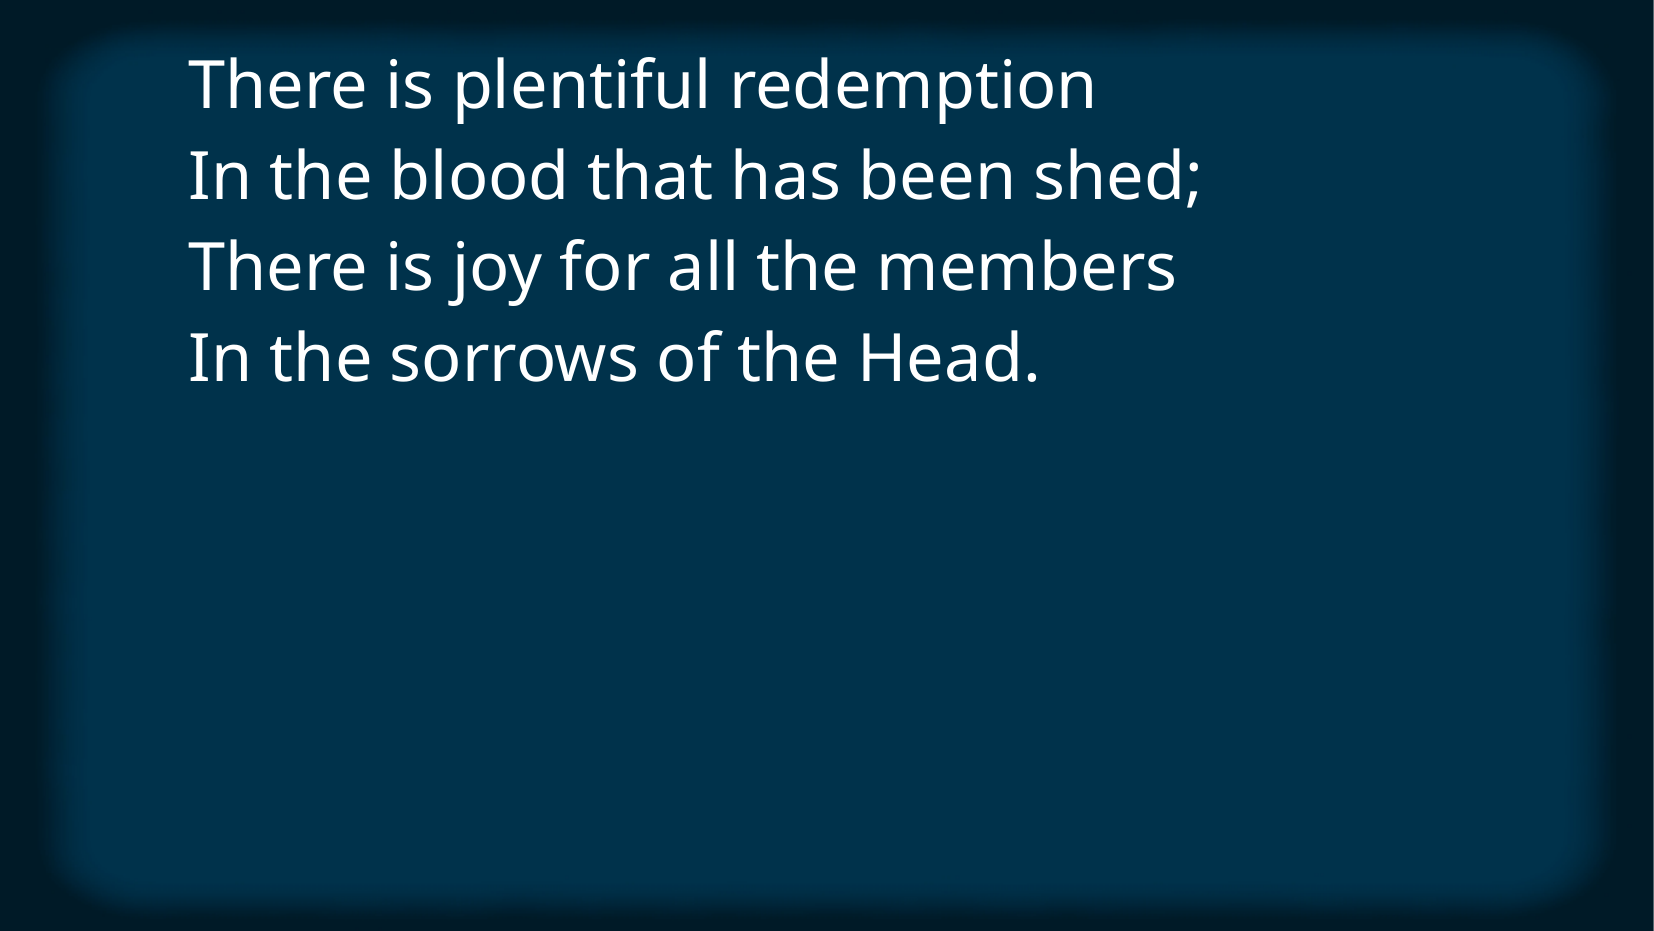

There is plentiful redemption
 In the blood that has been shed;
 There is joy for all the members
 In the sorrows of the Head.